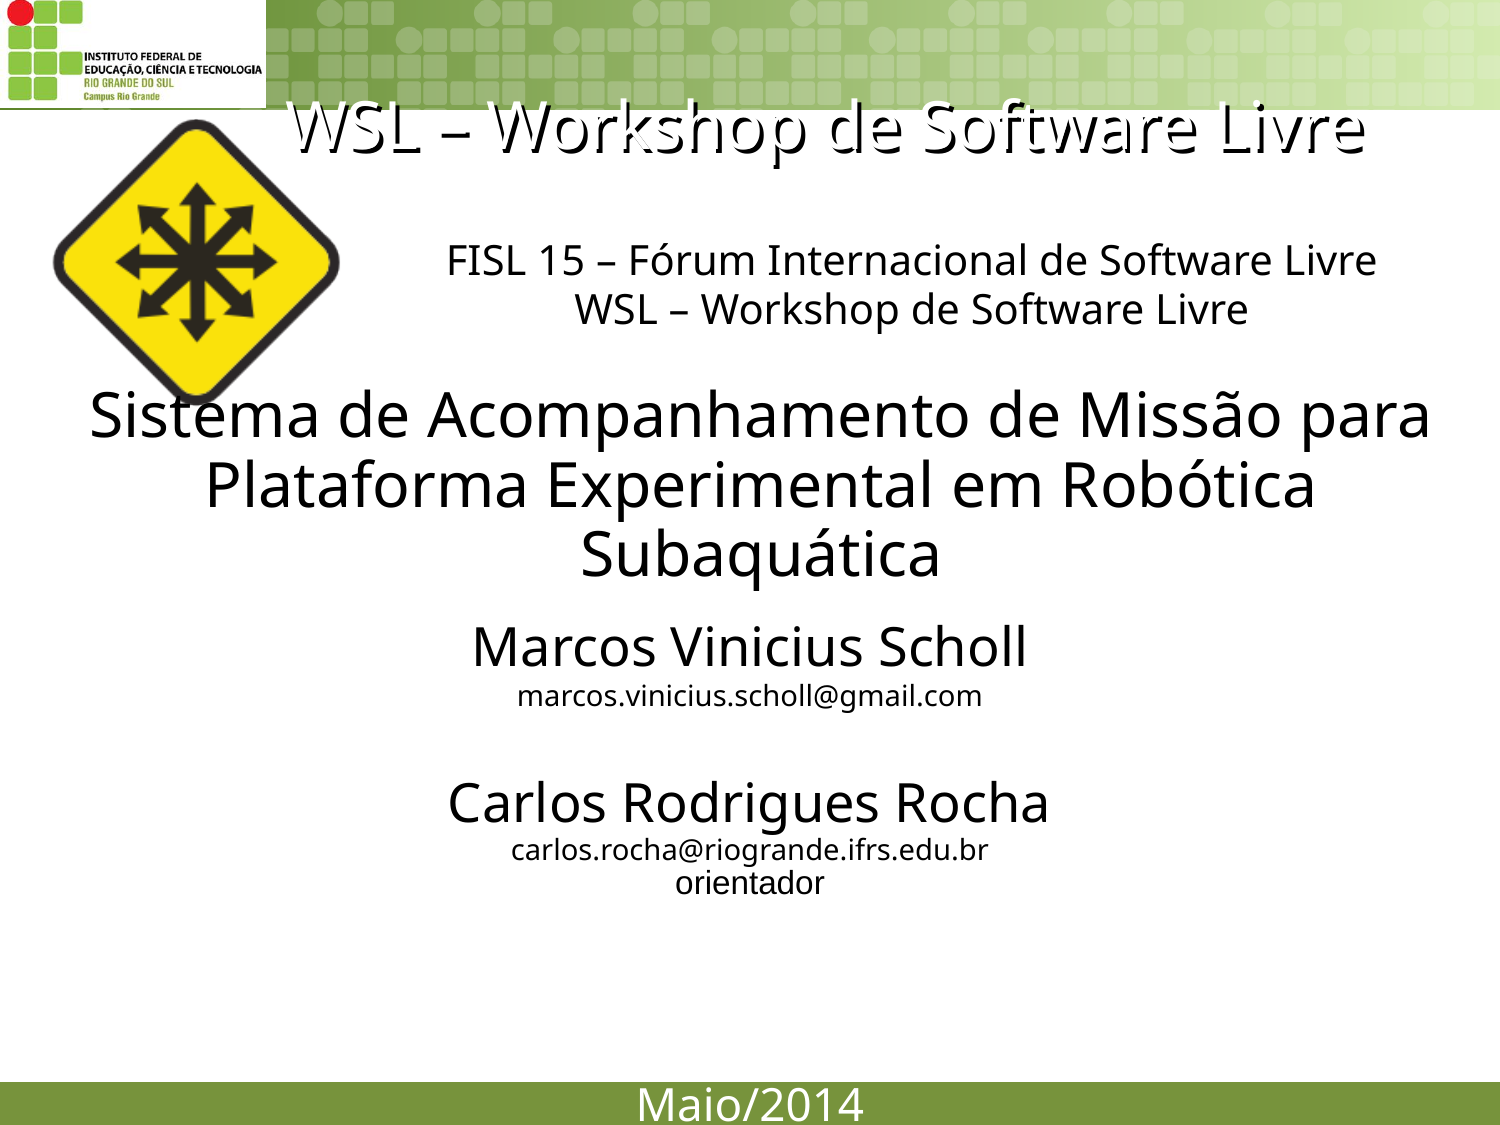

# WSL – Workshop de Software Livre
FISL 15 – Fórum Internacional de Software Livre
WSL – Workshop de Software Livre
Sistema de Acompanhamento de Missão para Plataforma Experimental em Robótica Subaquática
Marcos Vinicius Scholl
marcos.vinicius.scholl@gmail.com
Carlos Rodrigues Rocha
carlos.rocha@riogrande.ifrs.edu.br
orientador
Maio/2014